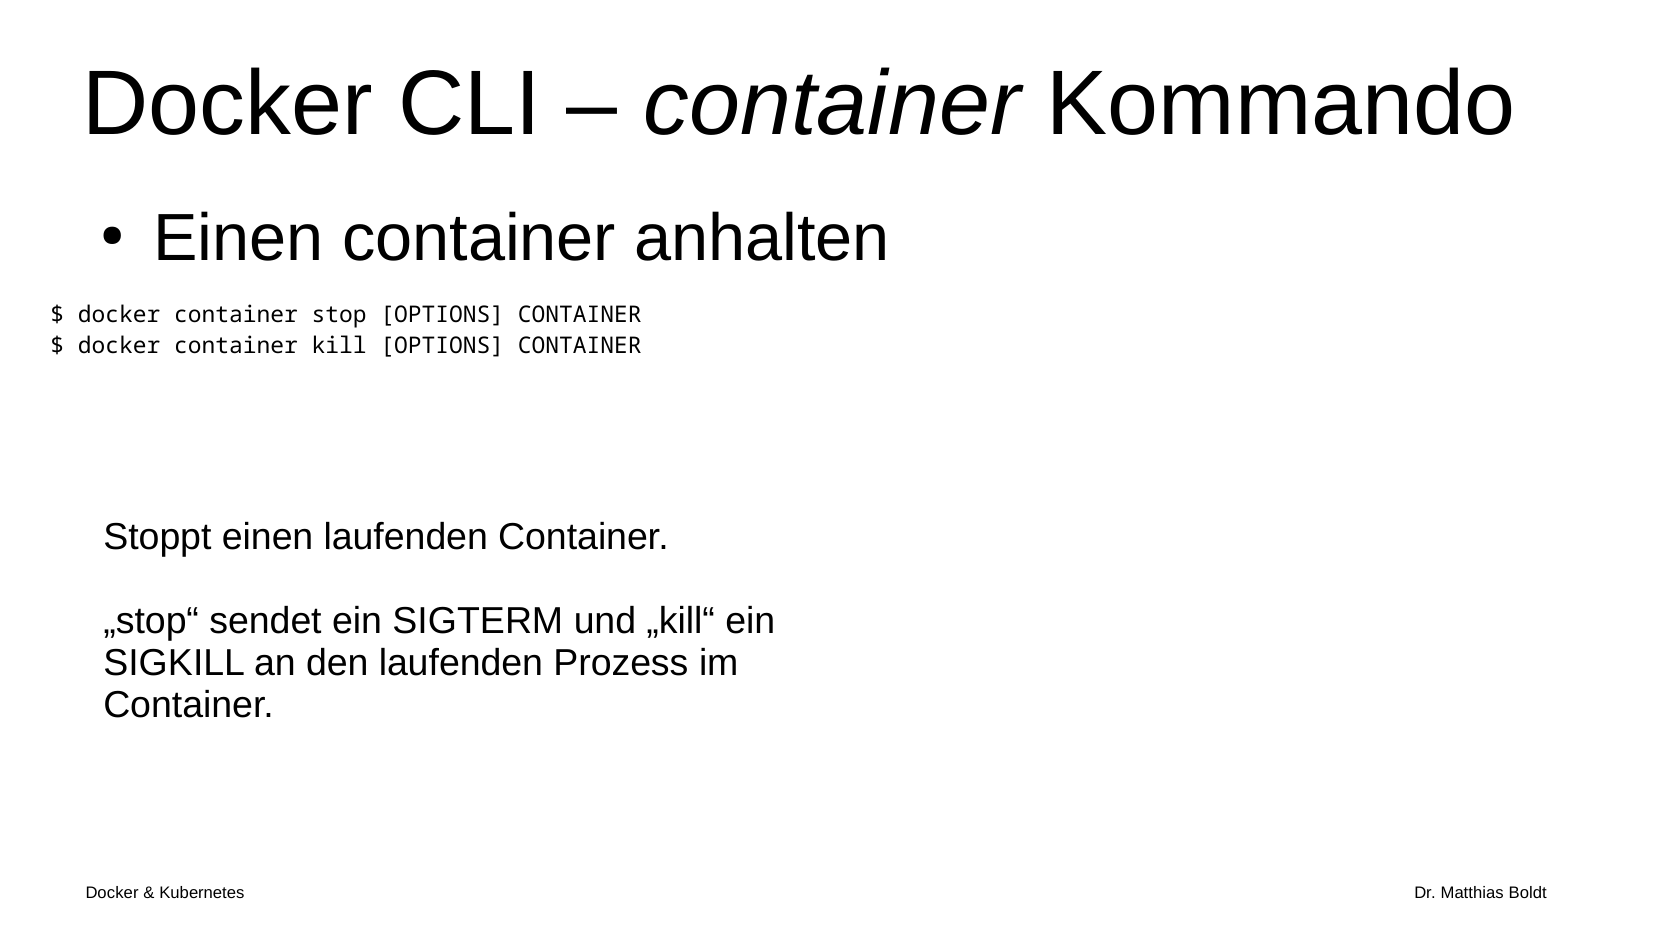

# Docker CLI – container Kommando
Einen container anhalten
$ docker container stop [OPTIONS] CONTAINER
$ docker container kill [OPTIONS] CONTAINER
Stoppt einen laufenden Container.
„stop“ sendet ein SIGTERM und „kill“ ein SIGKILL an den laufenden Prozess im Container.
Docker & Kubernetes																Dr. Matthias Boldt